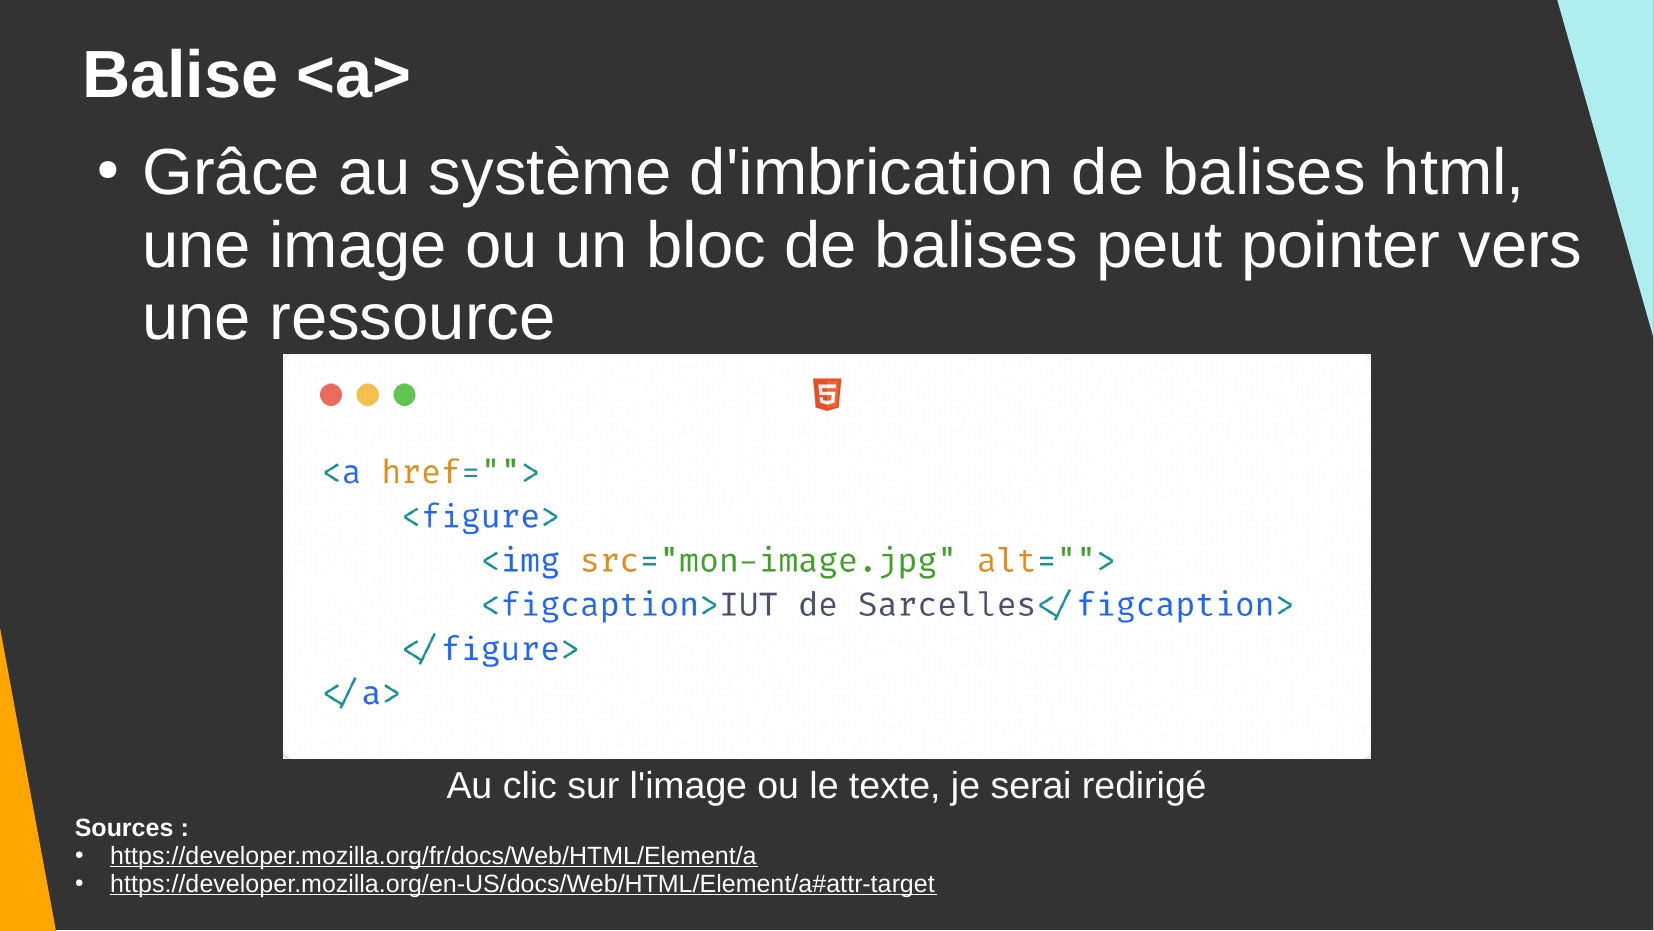

# Balise <a>
Grâce au système d'imbrication de balises html, une image ou un bloc de balises peut pointer vers une ressource
Au clic sur l'image ou le texte, je serai redirigé
Sources :
https://developer.mozilla.org/fr/docs/Web/HTML/Element/a
https://developer.mozilla.org/en-US/docs/Web/HTML/Element/a#attr-target